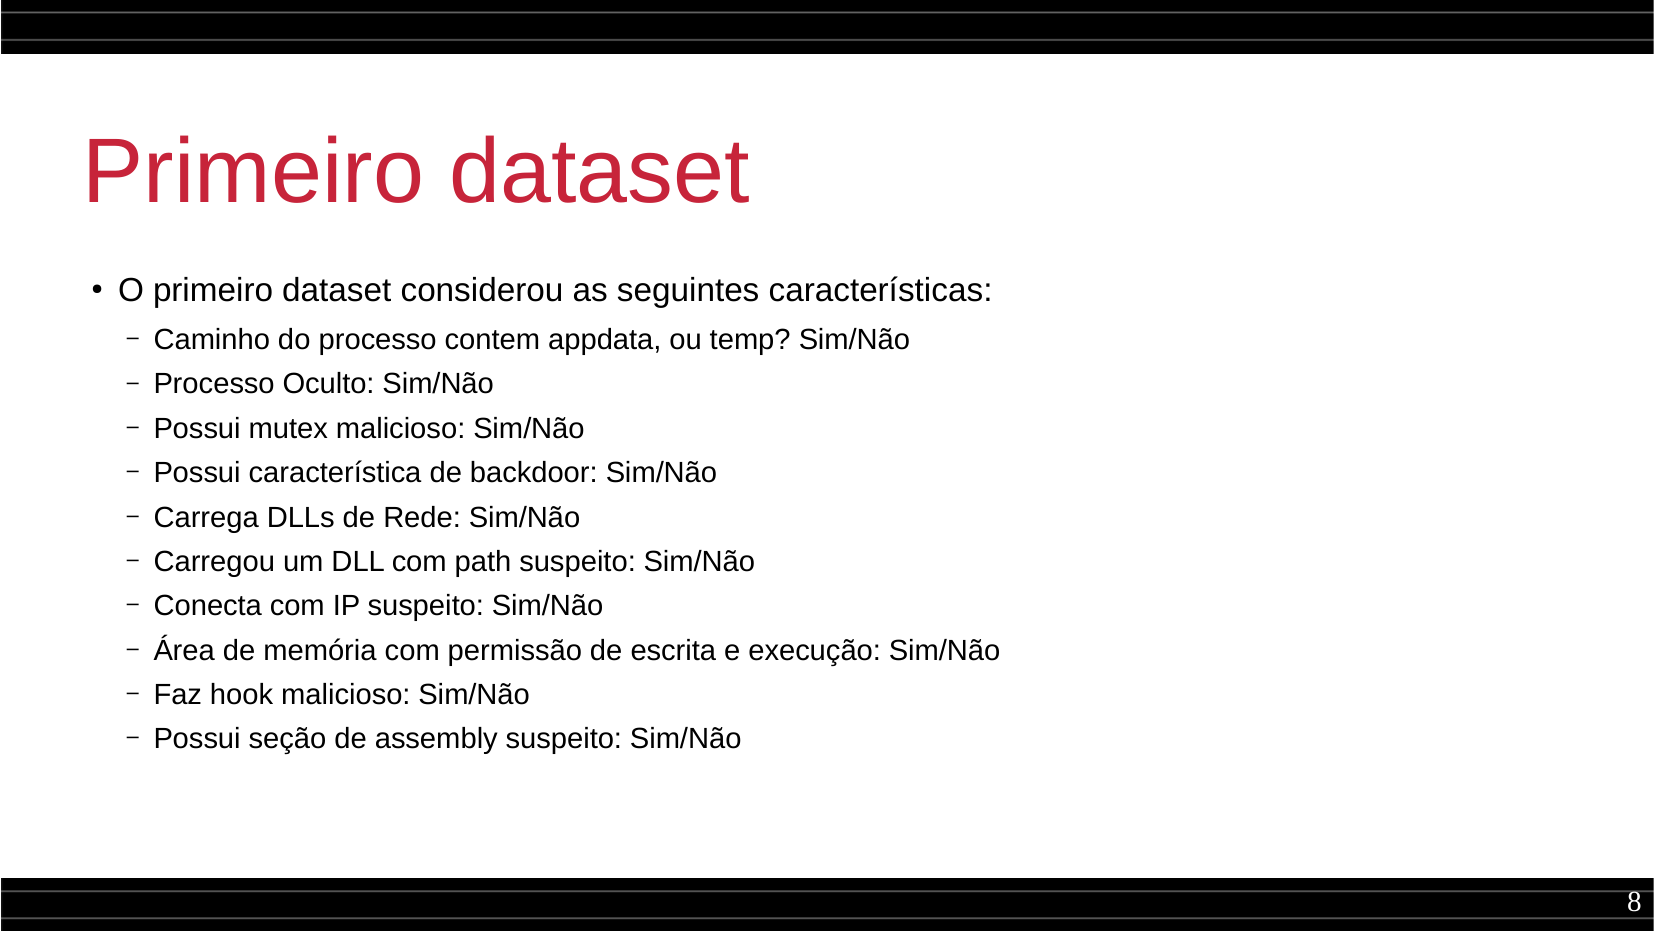

# Primeiro dataset
O primeiro dataset considerou as seguintes características:
Caminho do processo contem appdata, ou temp? Sim/Não
Processo Oculto: Sim/Não
Possui mutex malicioso: Sim/Não
Possui característica de backdoor: Sim/Não
Carrega DLLs de Rede: Sim/Não
Carregou um DLL com path suspeito: Sim/Não
Conecta com IP suspeito: Sim/Não
Área de memória com permissão de escrita e execução: Sim/Não
Faz hook malicioso: Sim/Não
Possui seção de assembly suspeito: Sim/Não